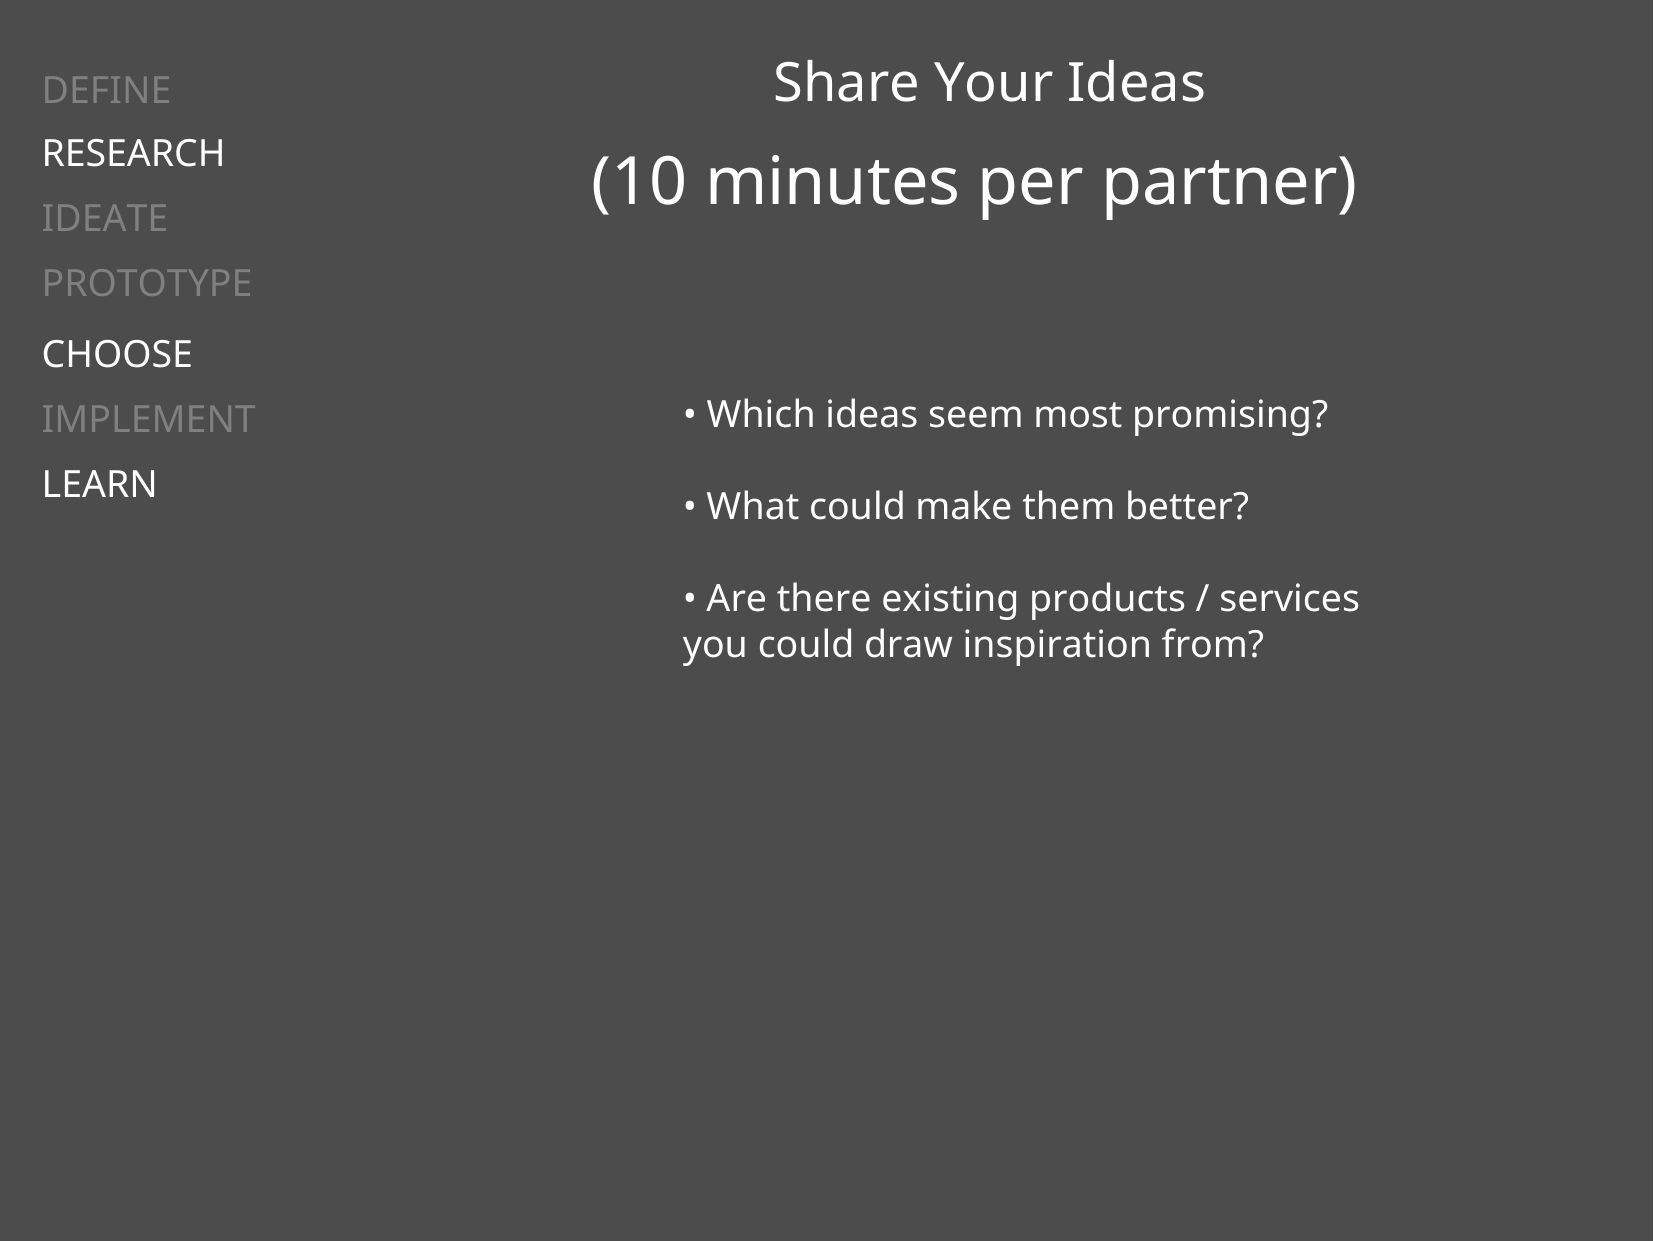

# DEFINE
Share Your Ideas
(10 minutes per partner)
RESEARCH
IDEATE
PROTOTYPE
CHOOSE
• Which ideas seem most promising?
• What could make them better?
• Are there existing products / services you could draw inspiration from?
IMPLEMENT
LEARN